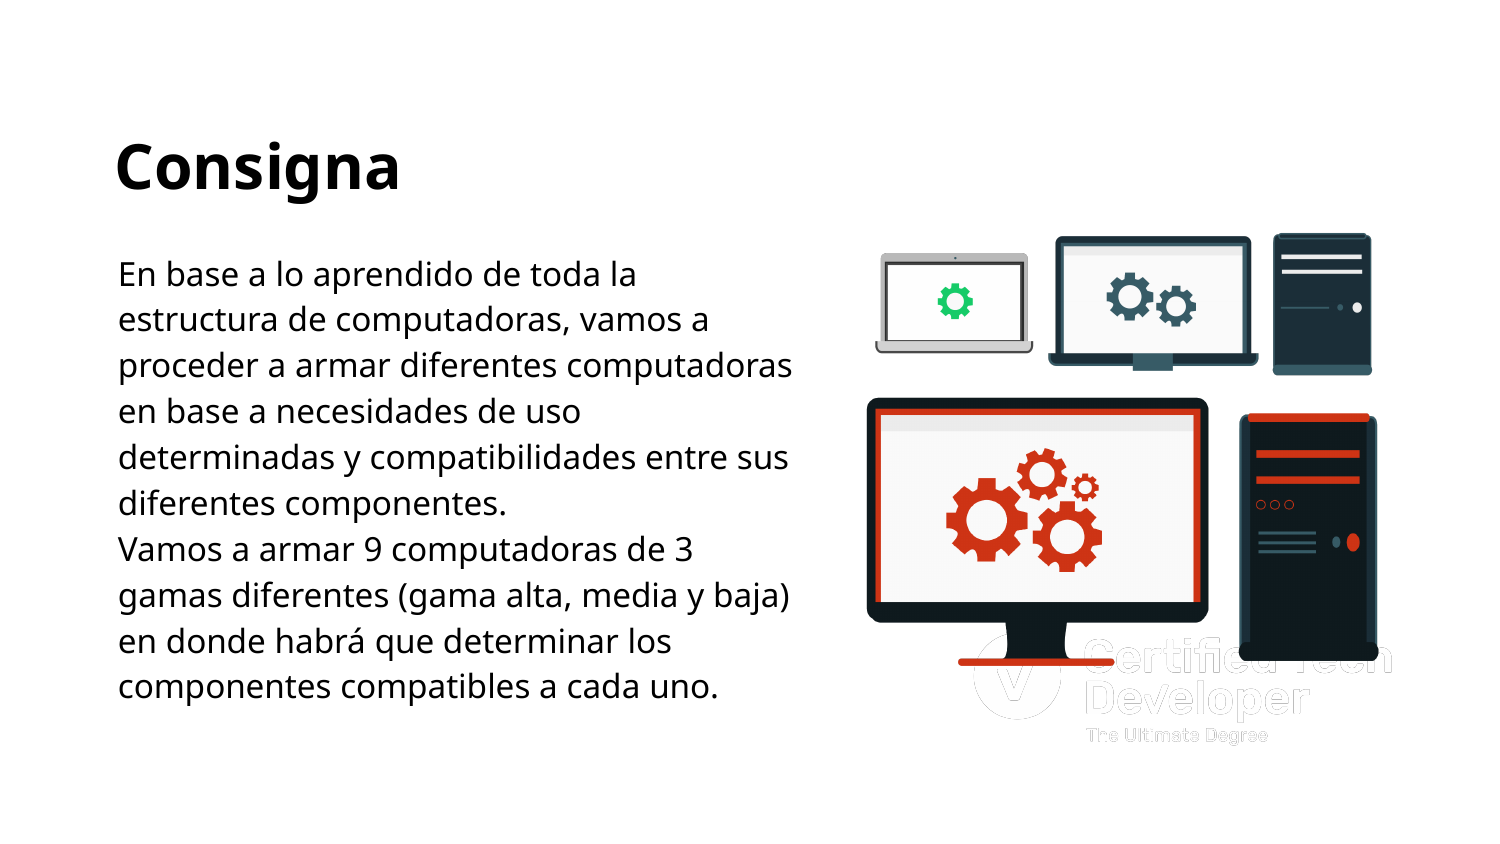

Consigna
En base a lo aprendido de toda la estructura de computadoras, vamos a proceder a armar diferentes computadoras en base a necesidades de uso determinadas y compatibilidades entre sus diferentes componentes.
Vamos a armar 9 computadoras de 3 gamas diferentes (gama alta, media y baja) en donde habrá que determinar los componentes compatibles a cada uno.